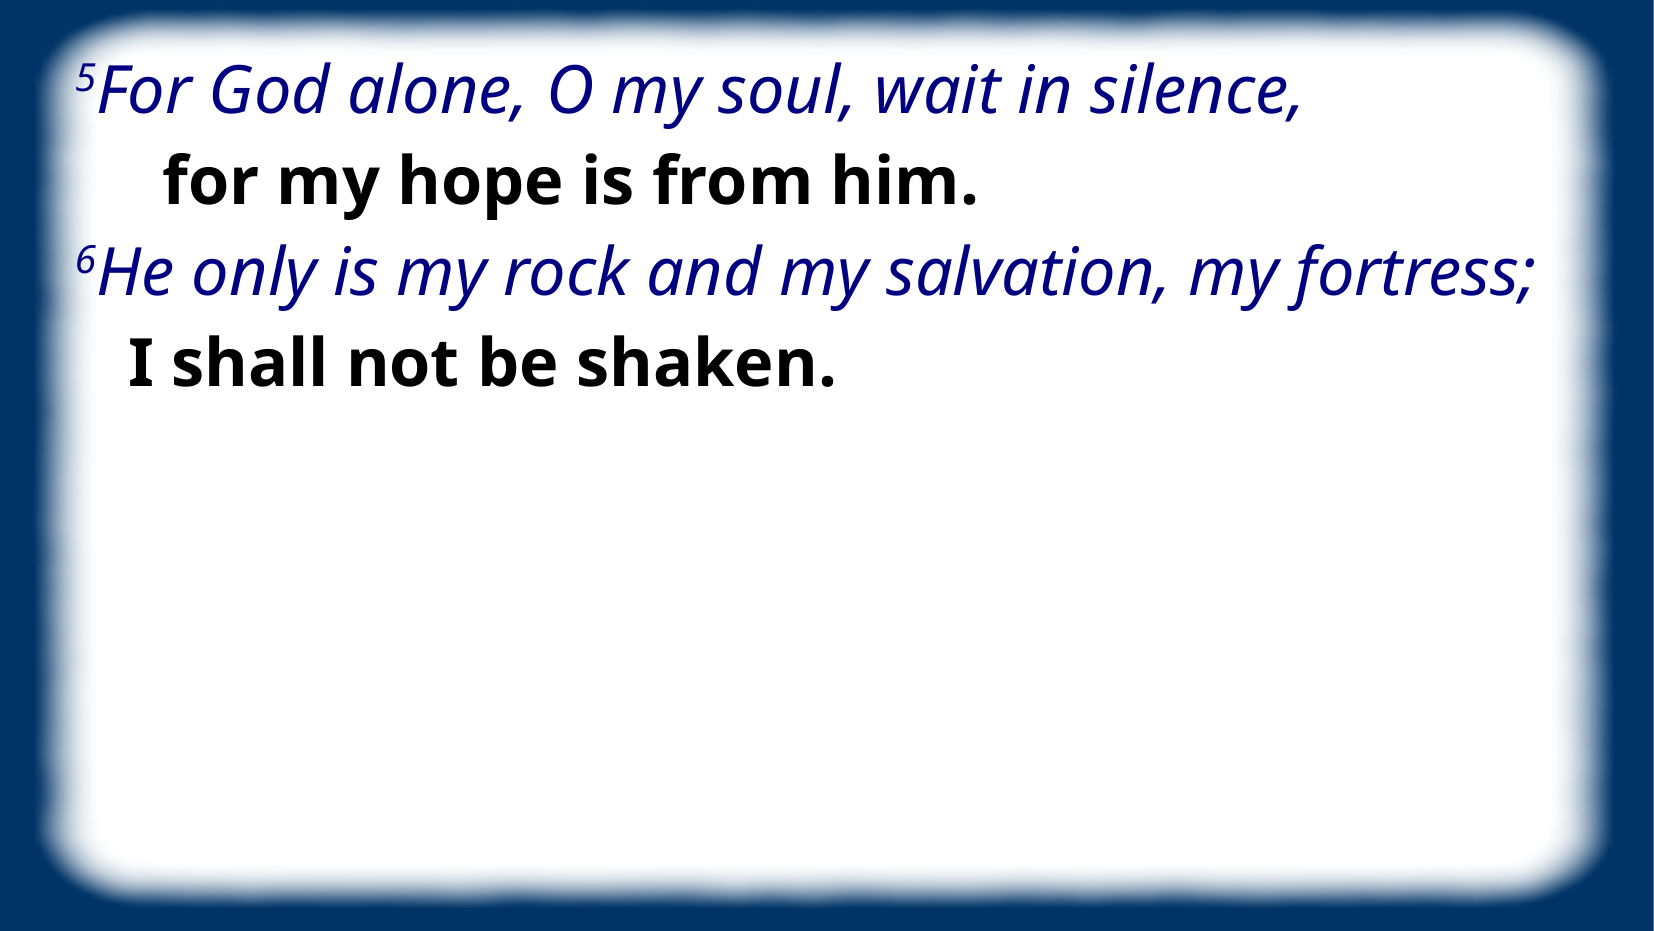

5For God alone, O my soul, wait in silence,
 for my hope is from him.
6He only is my rock and my salvation, my fortress; I shall not be shaken.